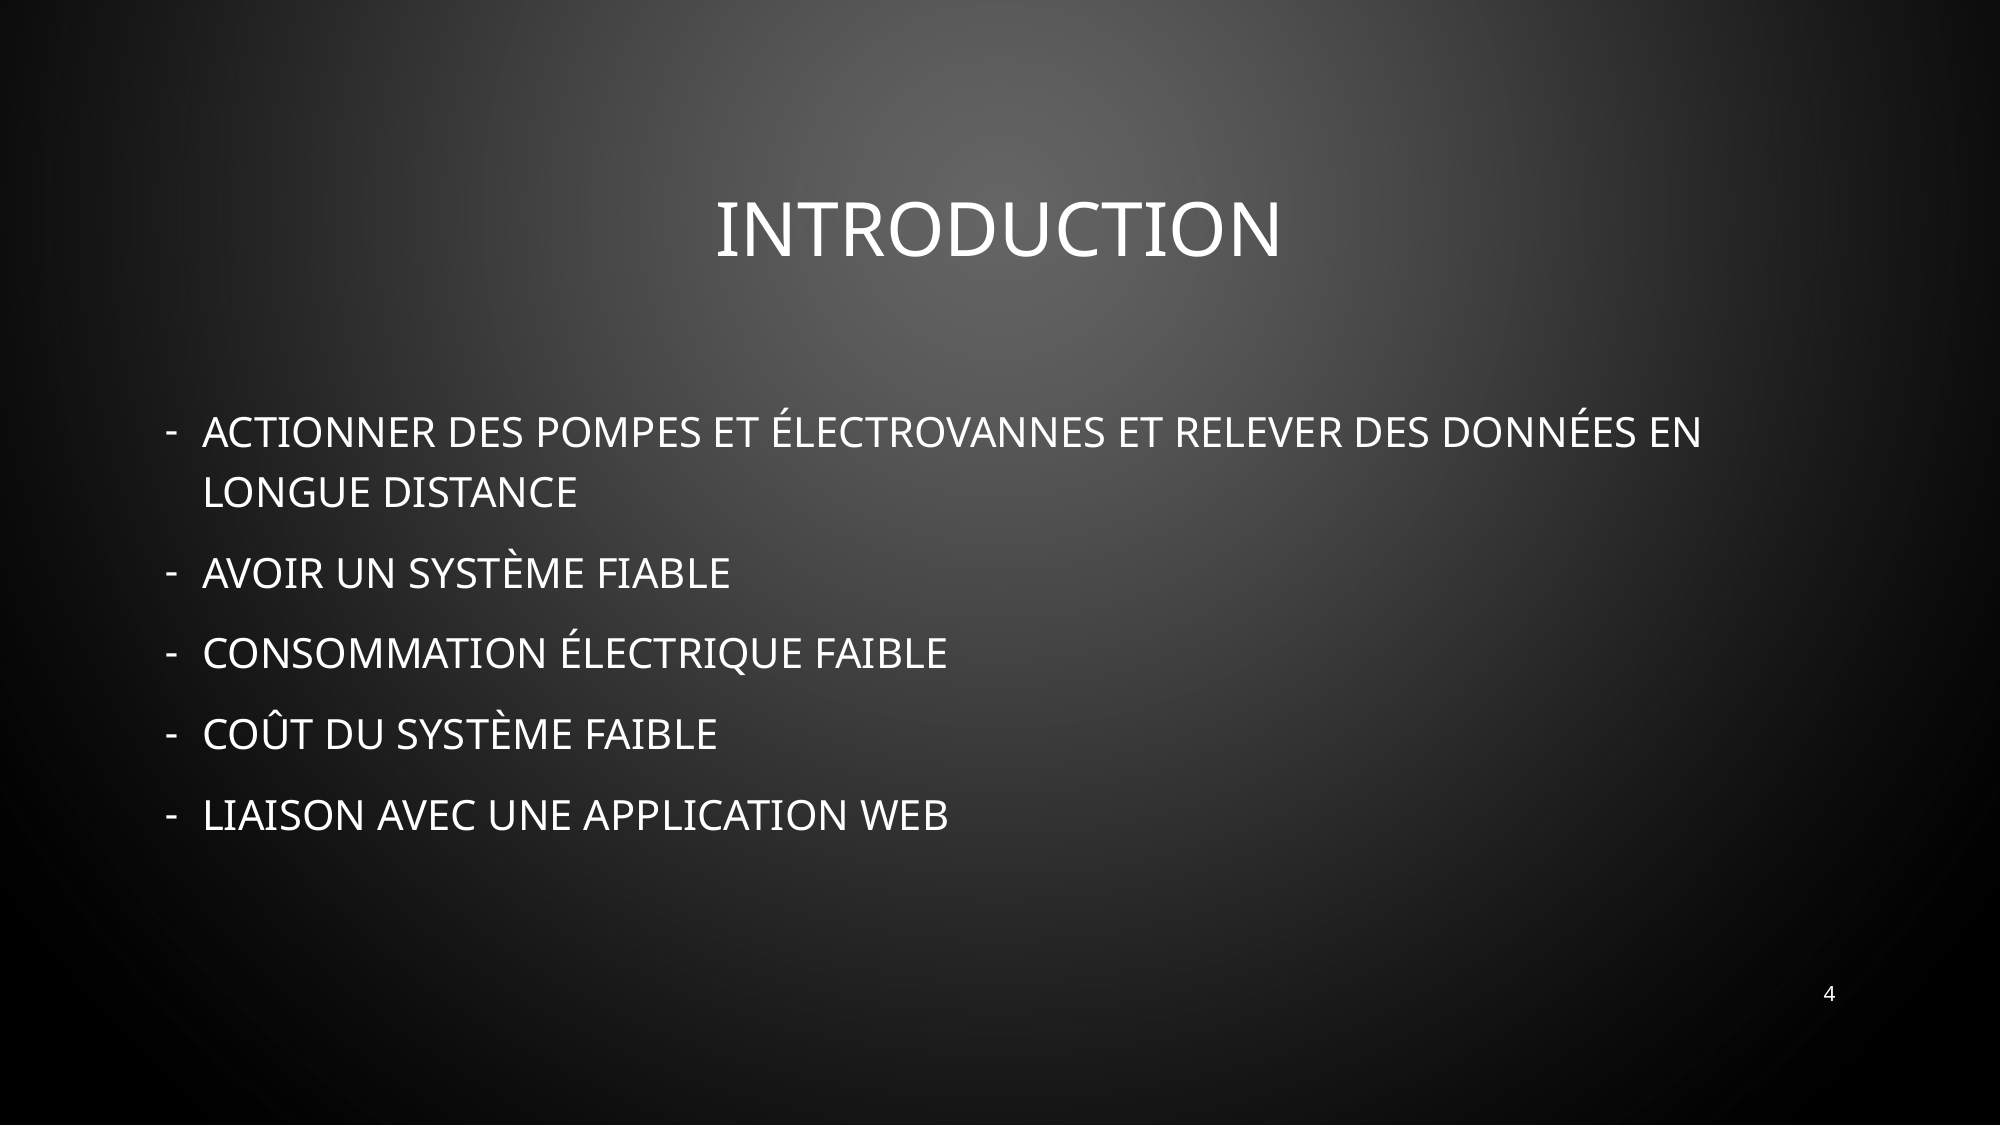

# Introduction
Actionner des pompes et électrovannes et relever des données en longue distance
Avoir un système fiable
Consommation électrique faible
Coût du système faible
Liaison avec une application web
4